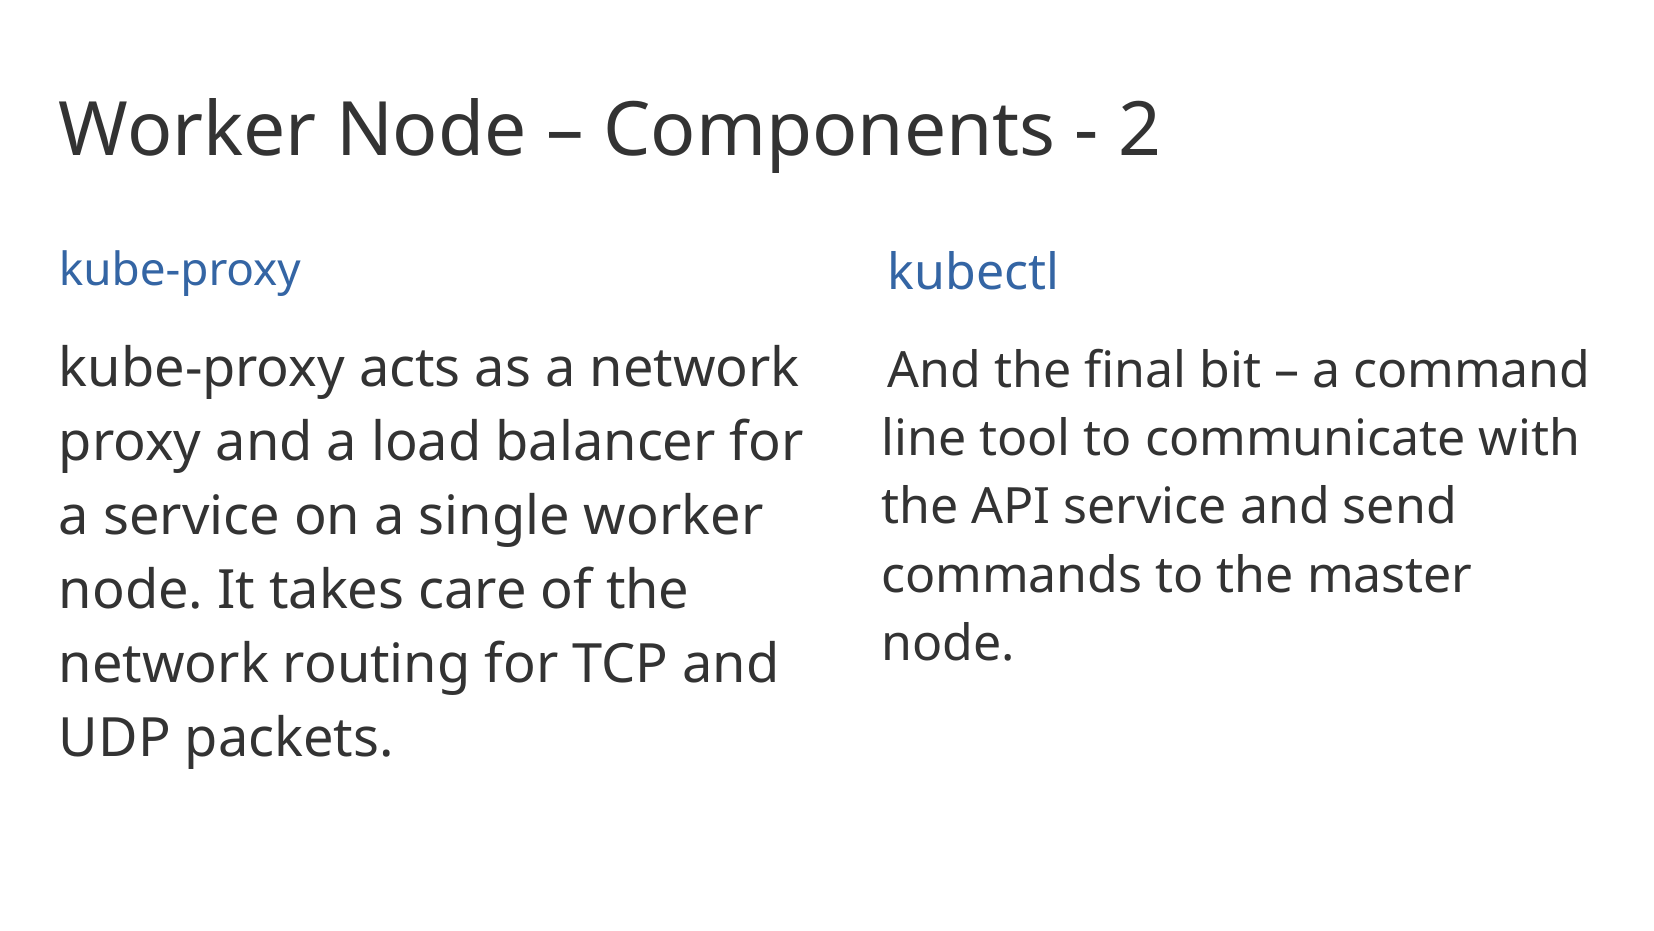

# Worker Node – Components - 2
kube-proxy
kube-proxy acts as a network proxy and a load balancer for a service on a single worker node. It takes care of the network routing for TCP and UDP packets.
kubectl
And the final bit – a command line tool to communicate with the API service and send commands to the master node.